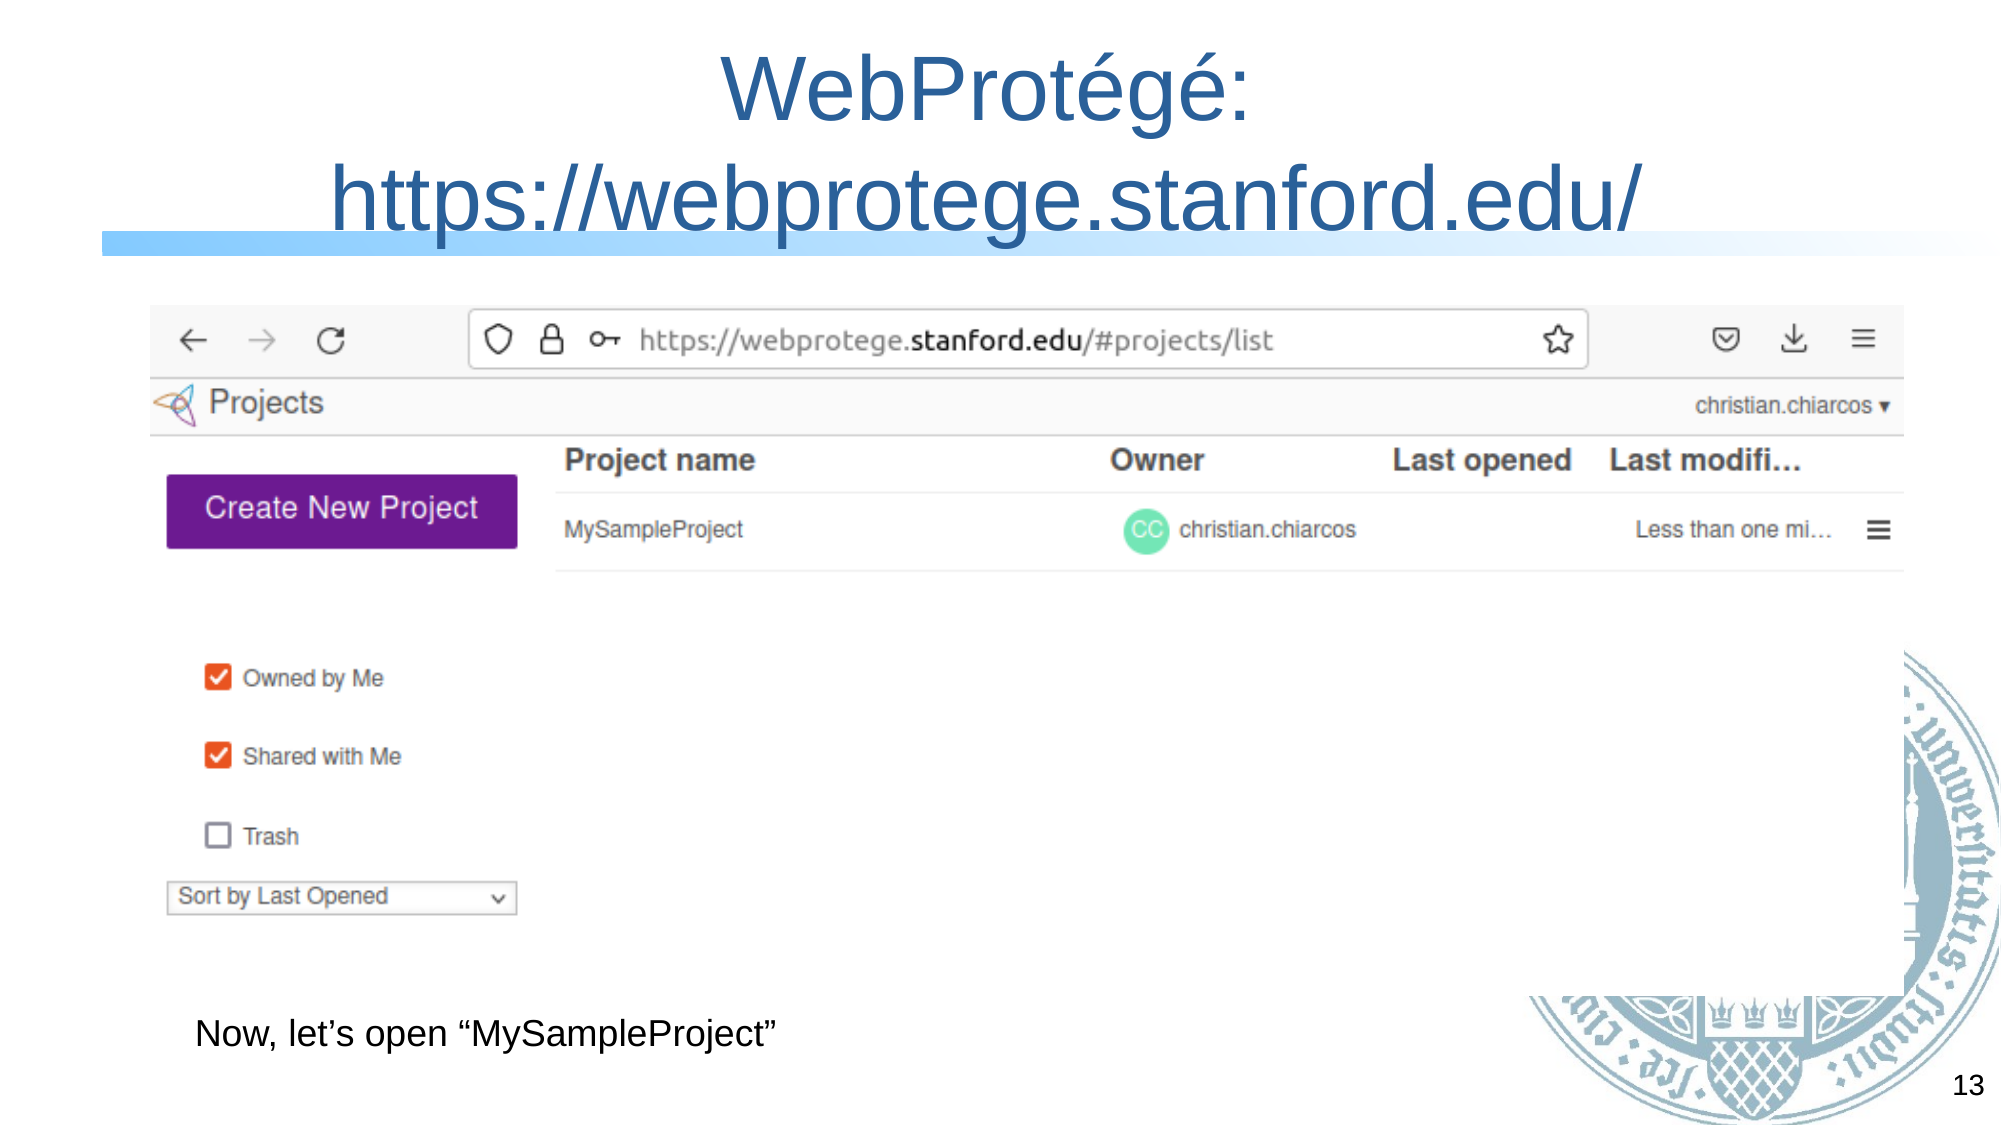

# WebProtégé: https://webprotege.stanford.edu/
Now, let’s open “MySampleProject”